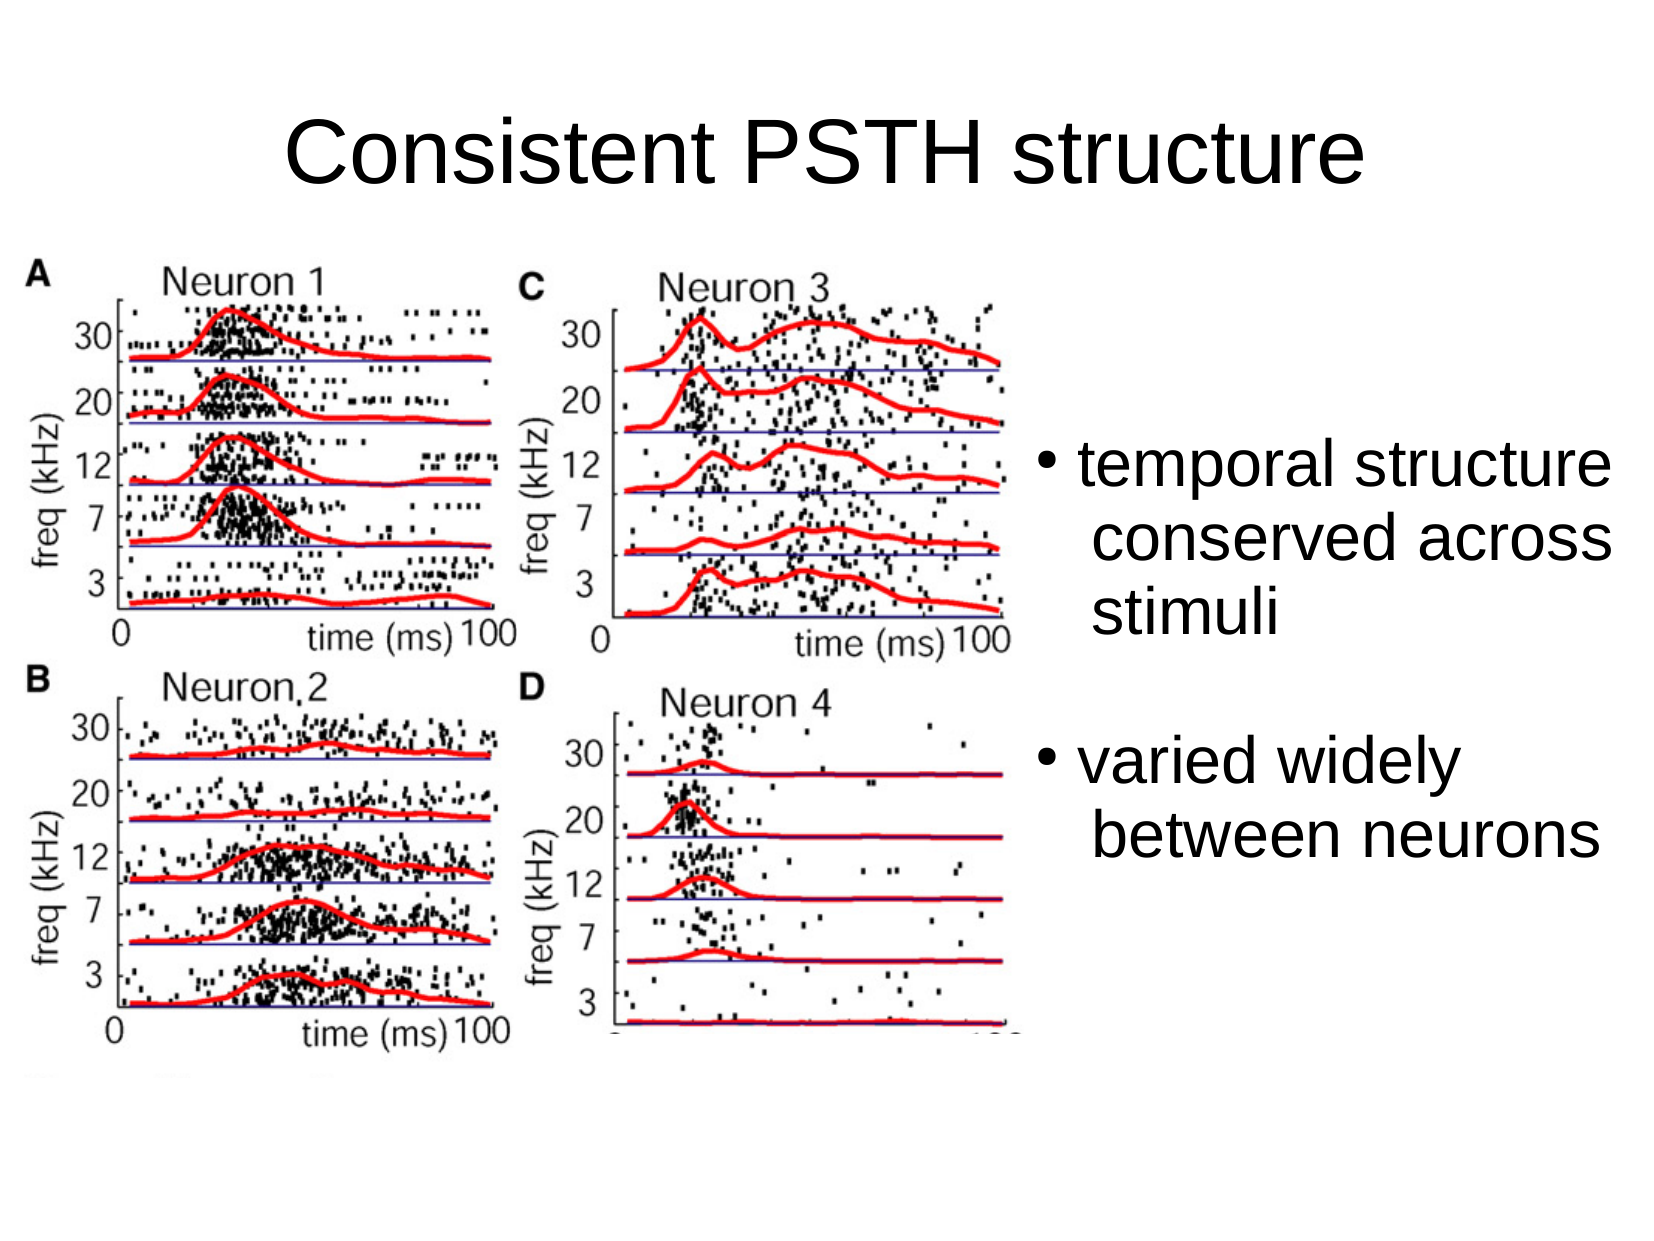

# Consistent PSTH structure
 temporal structure conserved across stimuli
 varied widely between neurons